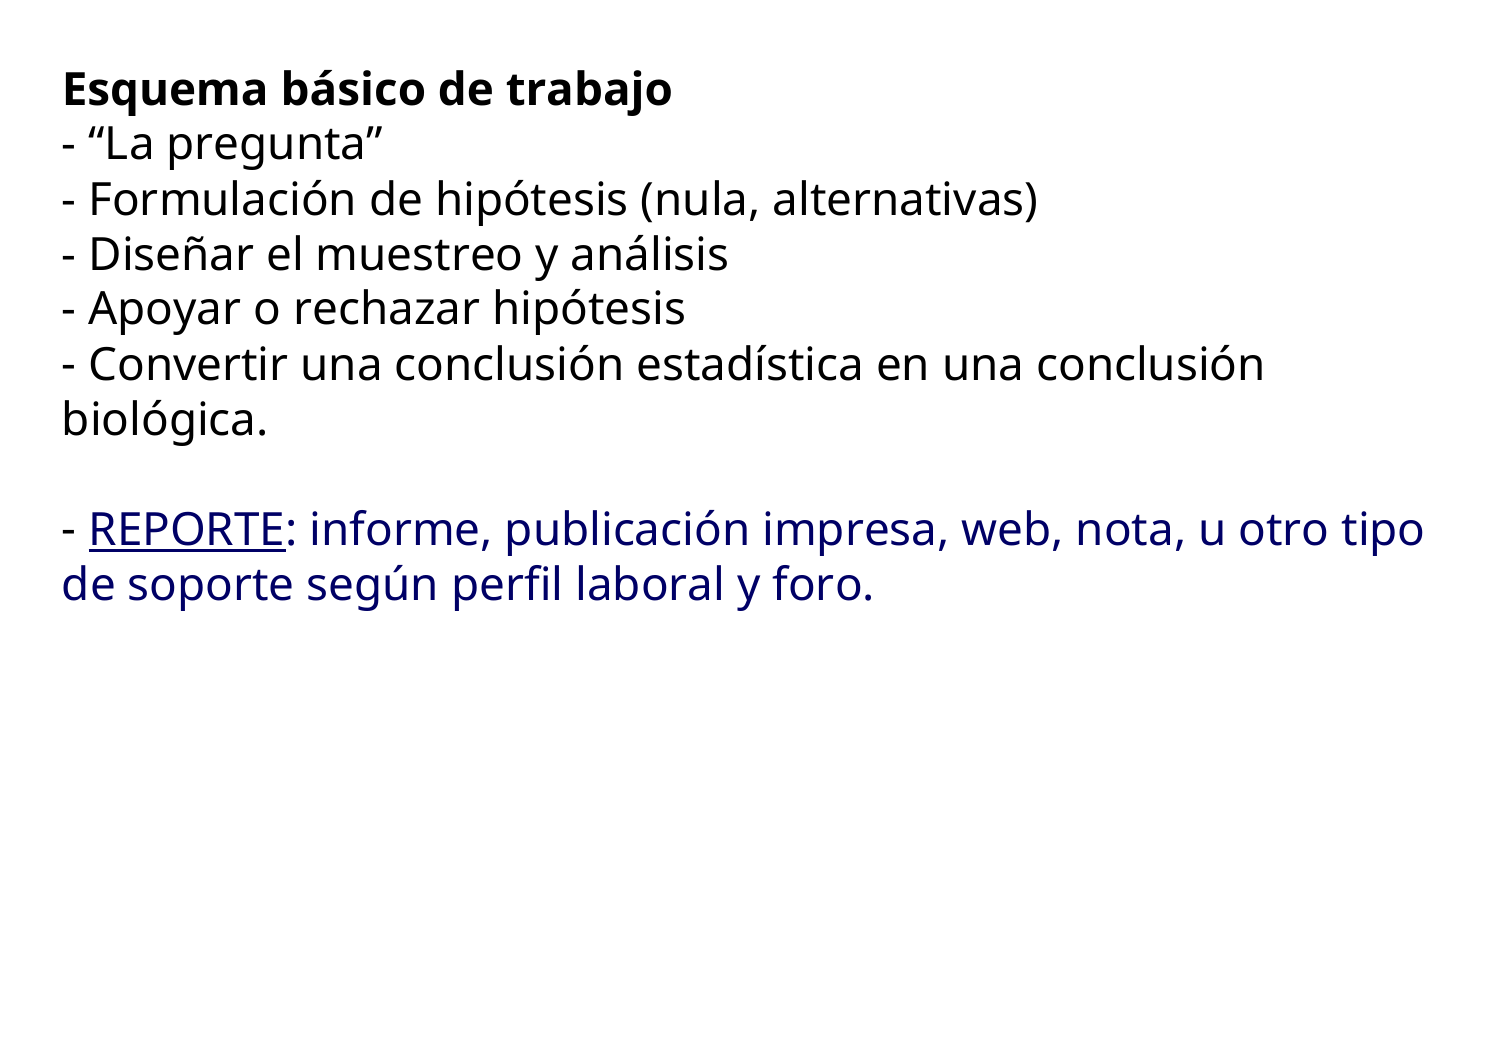

Esquema básico de trabajo
- “La pregunta”
- Formulación de hipótesis (nula, alternativas)
- Diseñar el muestreo y análisis
 Apoyar o rechazar hipótesis
 Convertir una conclusión estadística en una conclusión biológica.
 REPORTE: informe, publicación impresa, web, nota, u otro tipo de soporte según perfil laboral y foro.